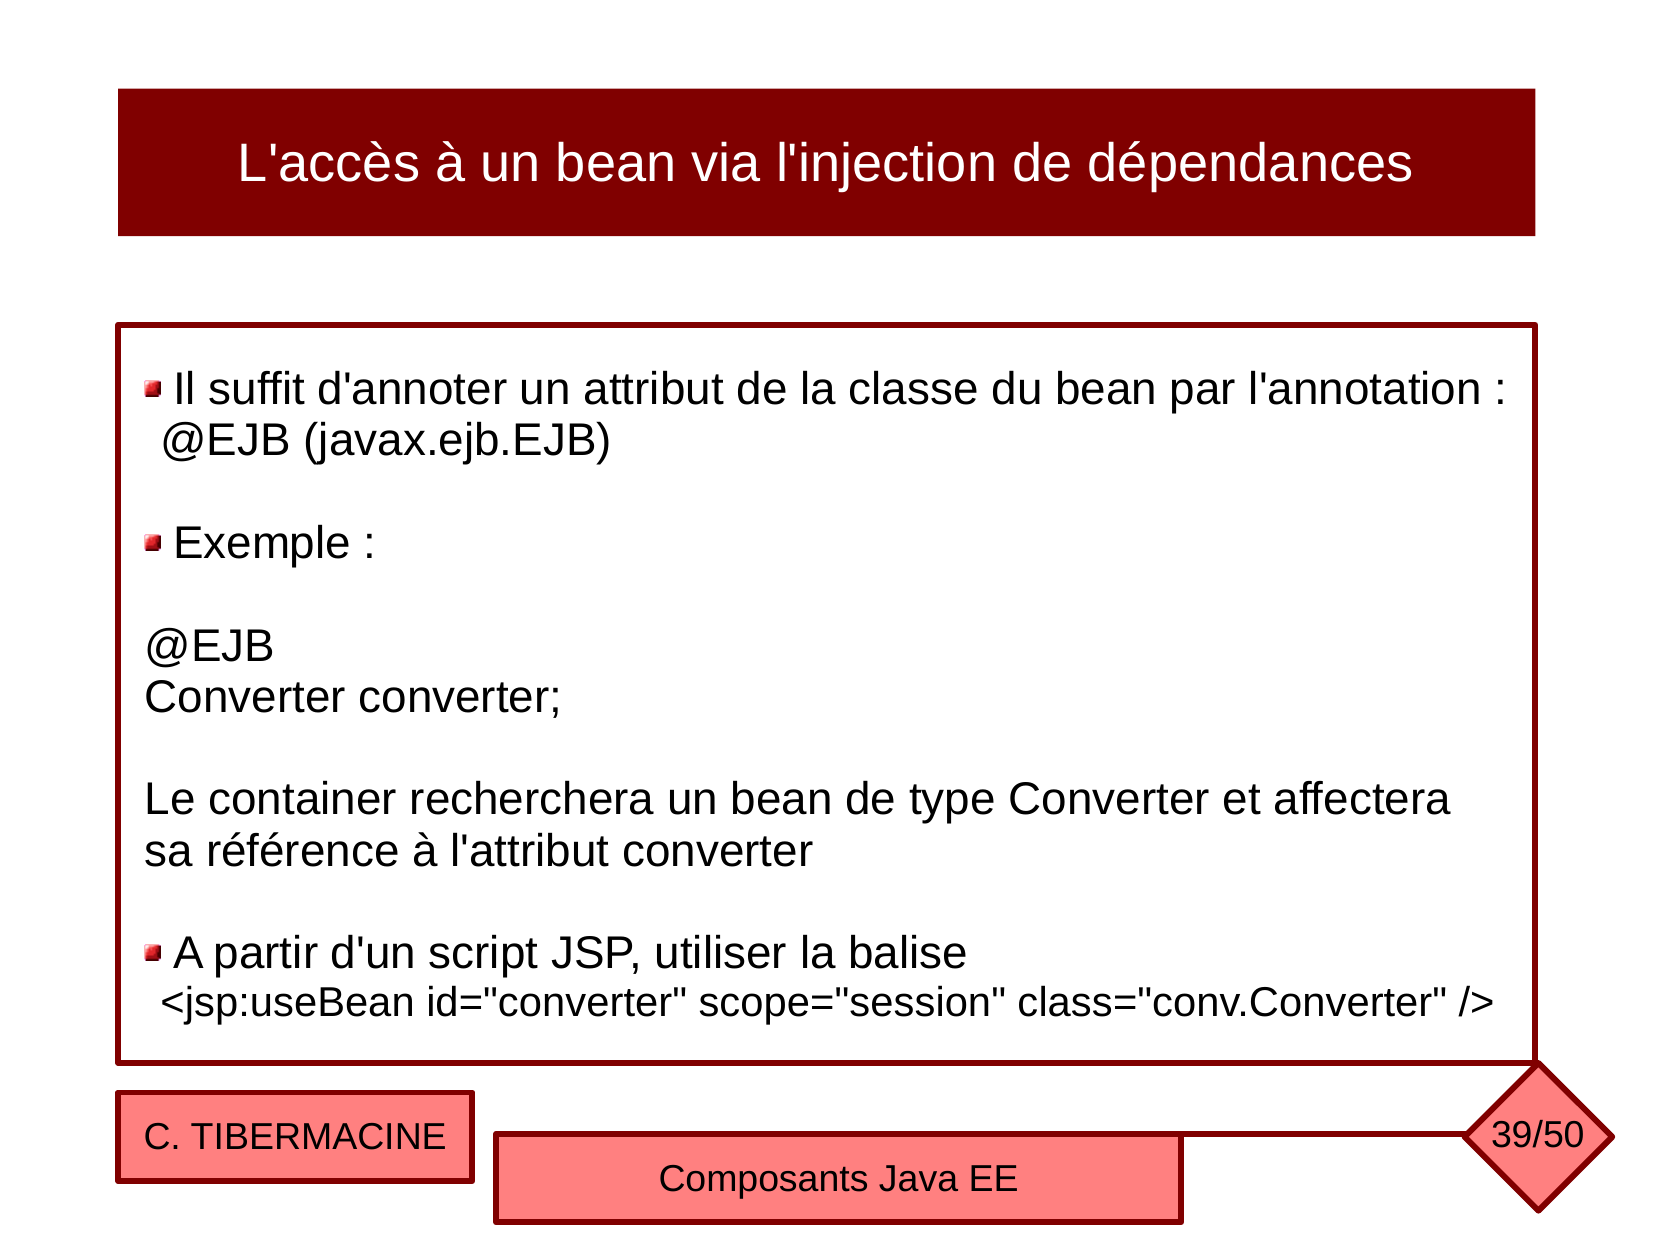

L'accès à un bean via l'injection de dépendances
 Il suffit d'annoter un attribut de la classe du bean par l'annotation :
@EJB (javax.ejb.EJB)
 Exemple :
@EJB
Converter converter;
Le container recherchera un bean de type Converter et affectera
sa référence à l'attribut converter
 A partir d'un script JSP, utiliser la balise
<jsp:useBean id="converter" scope="session" class="conv.Converter" />
C. TIBERMACINE
Composants Java EE